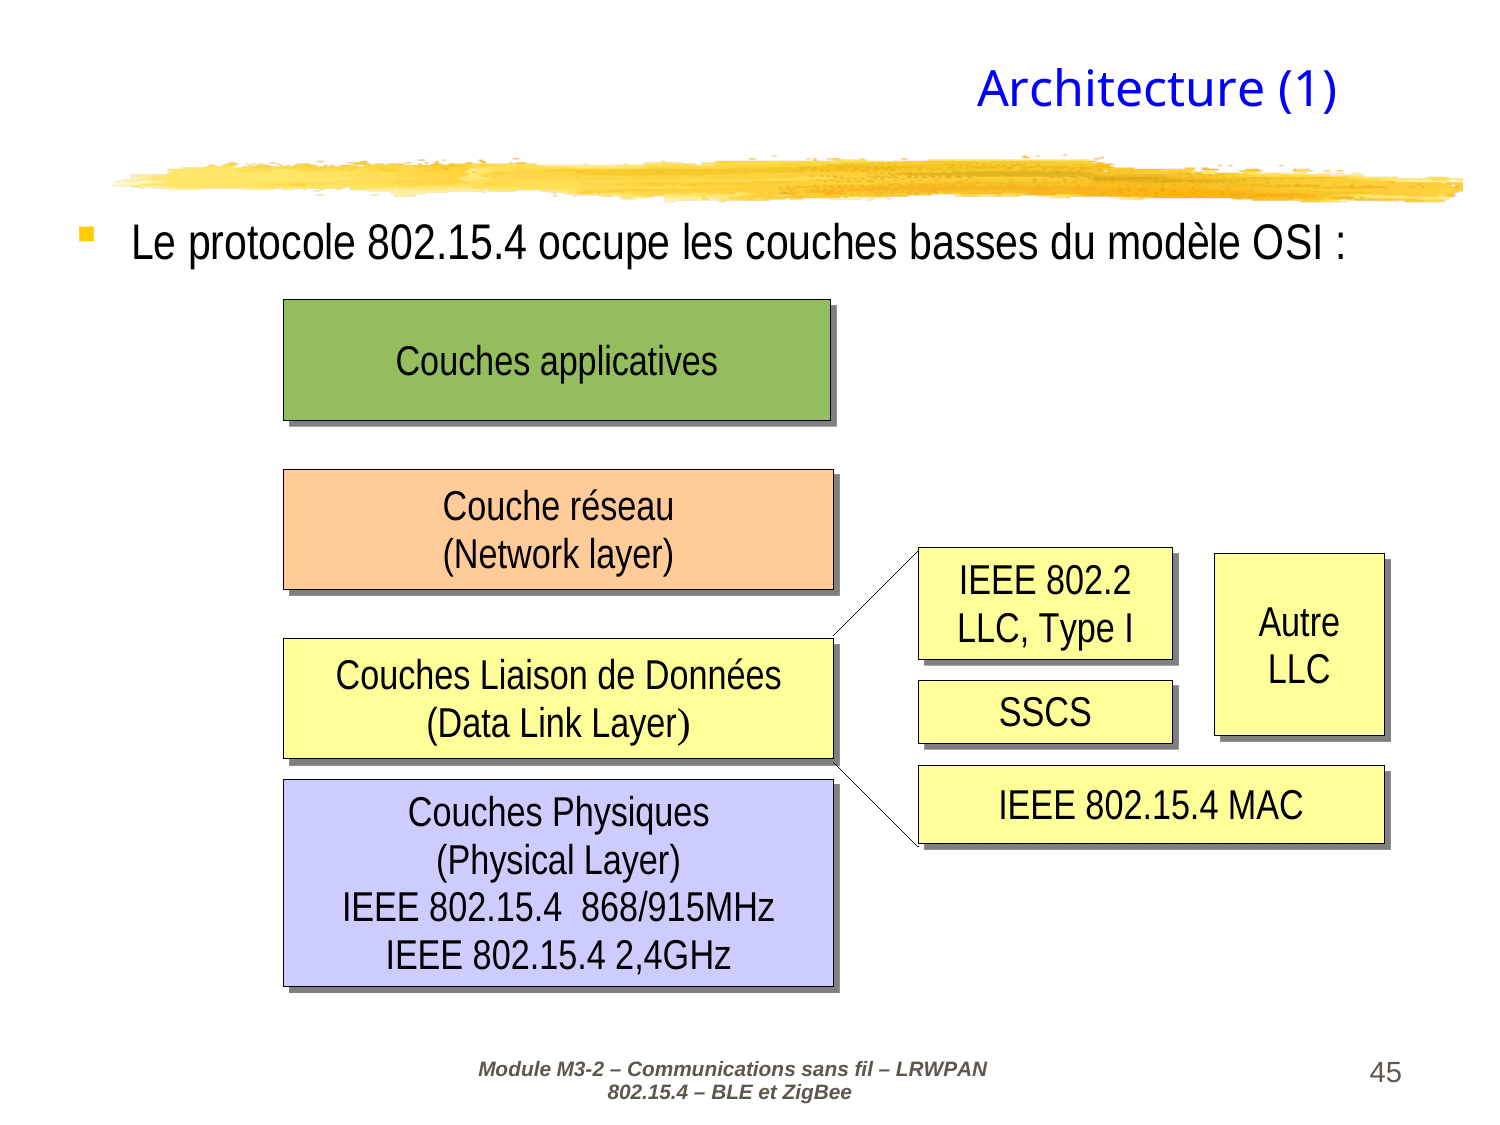

# Architecture (1)
Le protocole 802.15.4 occupe les couches basses du modèle OSI :
Couches applicatives
Couche réseau
(Network layer)
IEEE 802.2
LLC, Type I
Autre
LLC
Couches Liaison de Données
(Data Link Layer)
SSCS
IEEE 802.15.4 MAC
Couches Physiques
(Physical Layer)
IEEE 802.15.4 868/915MHz
IEEE 802.15.4 2,4GHz
45